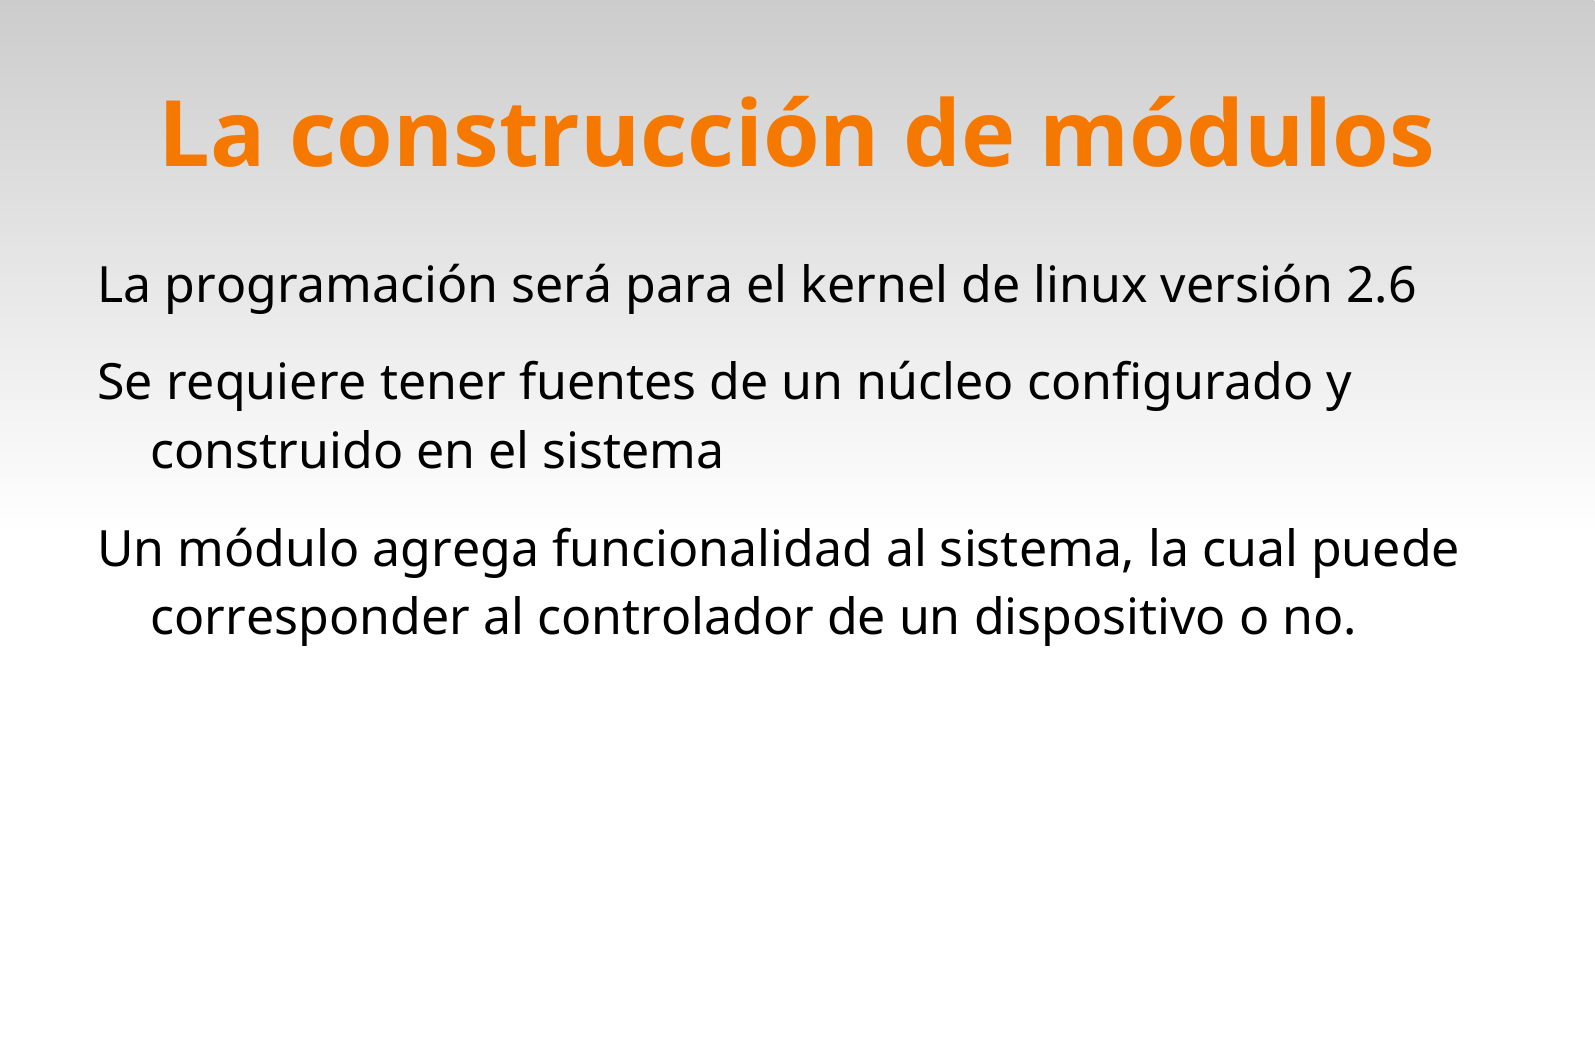

# La construcción de módulos
La programación será para el kernel de linux versión 2.6
Se requiere tener fuentes de un núcleo configurado y construido en el sistema
Un módulo agrega funcionalidad al sistema, la cual puede corresponder al controlador de un dispositivo o no.